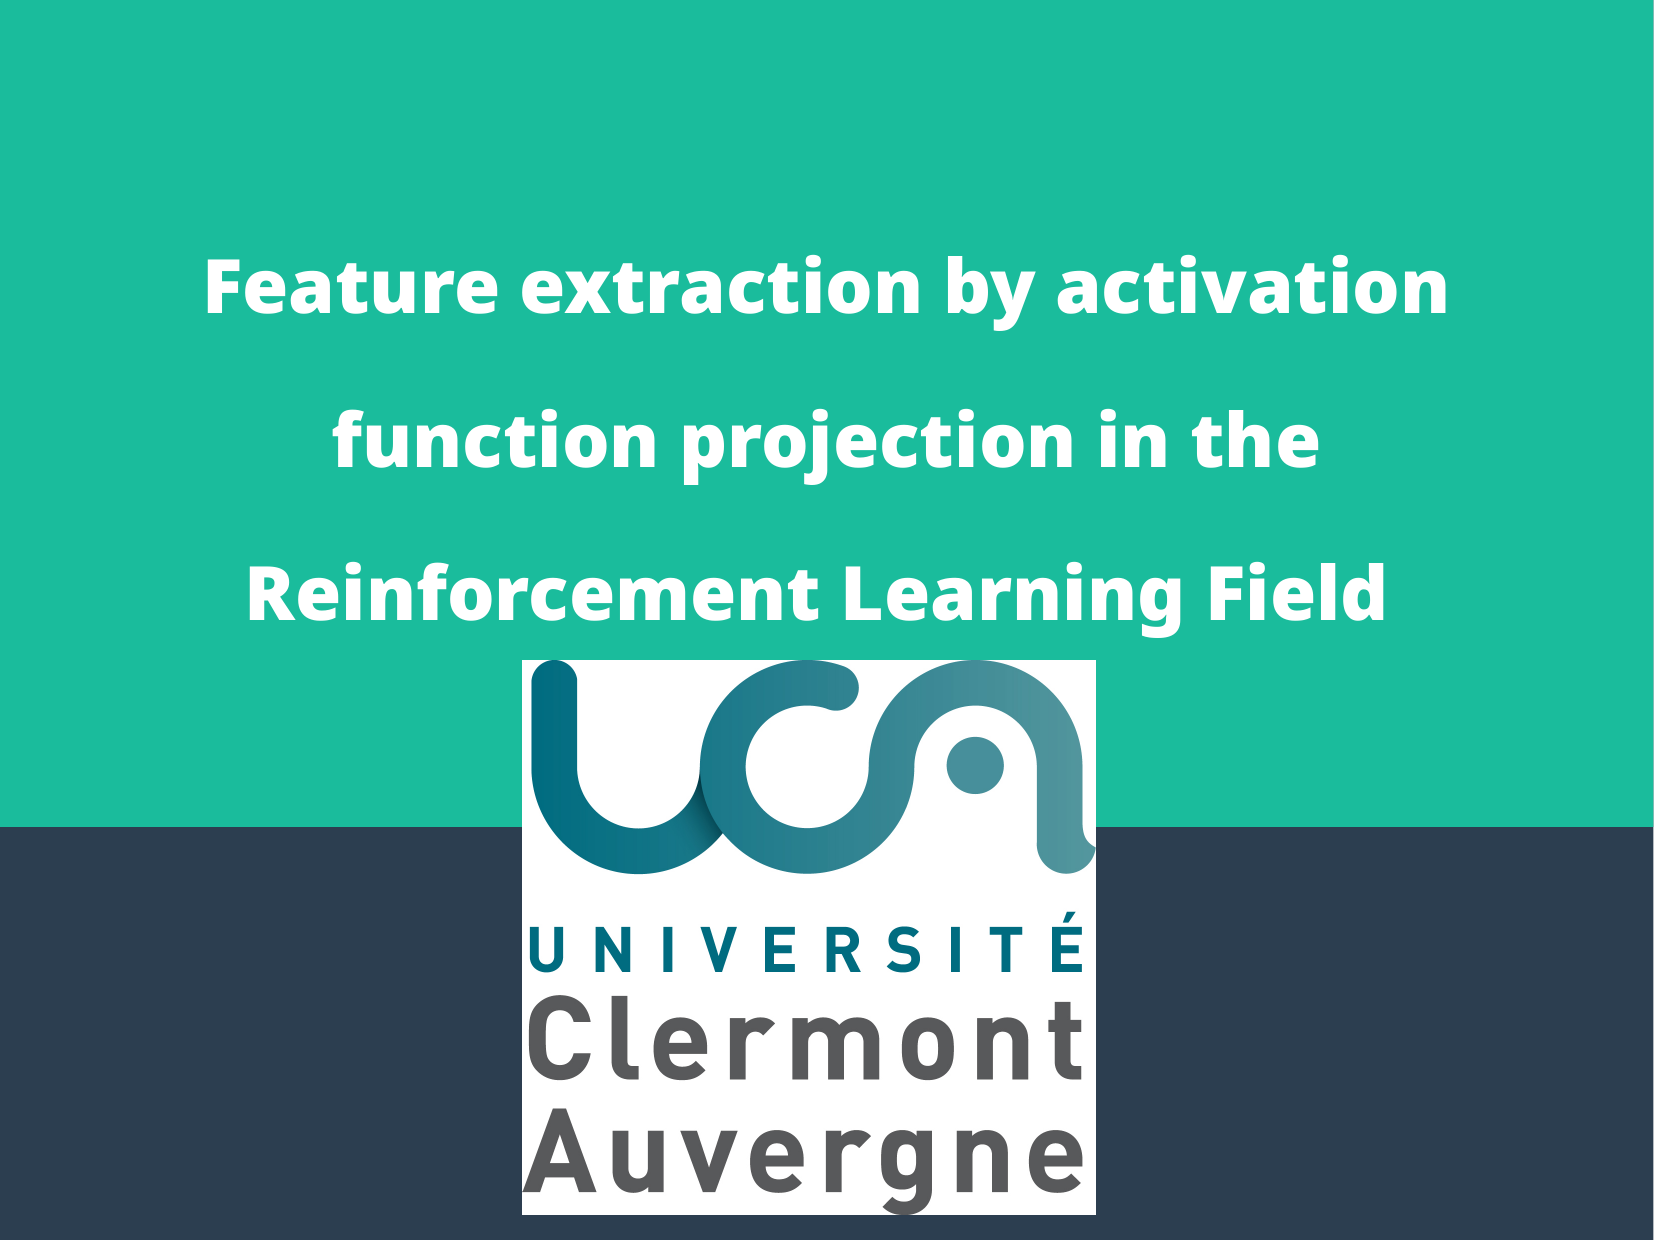

# Feature extraction by activation function projection in the Reinforcement Learning Field